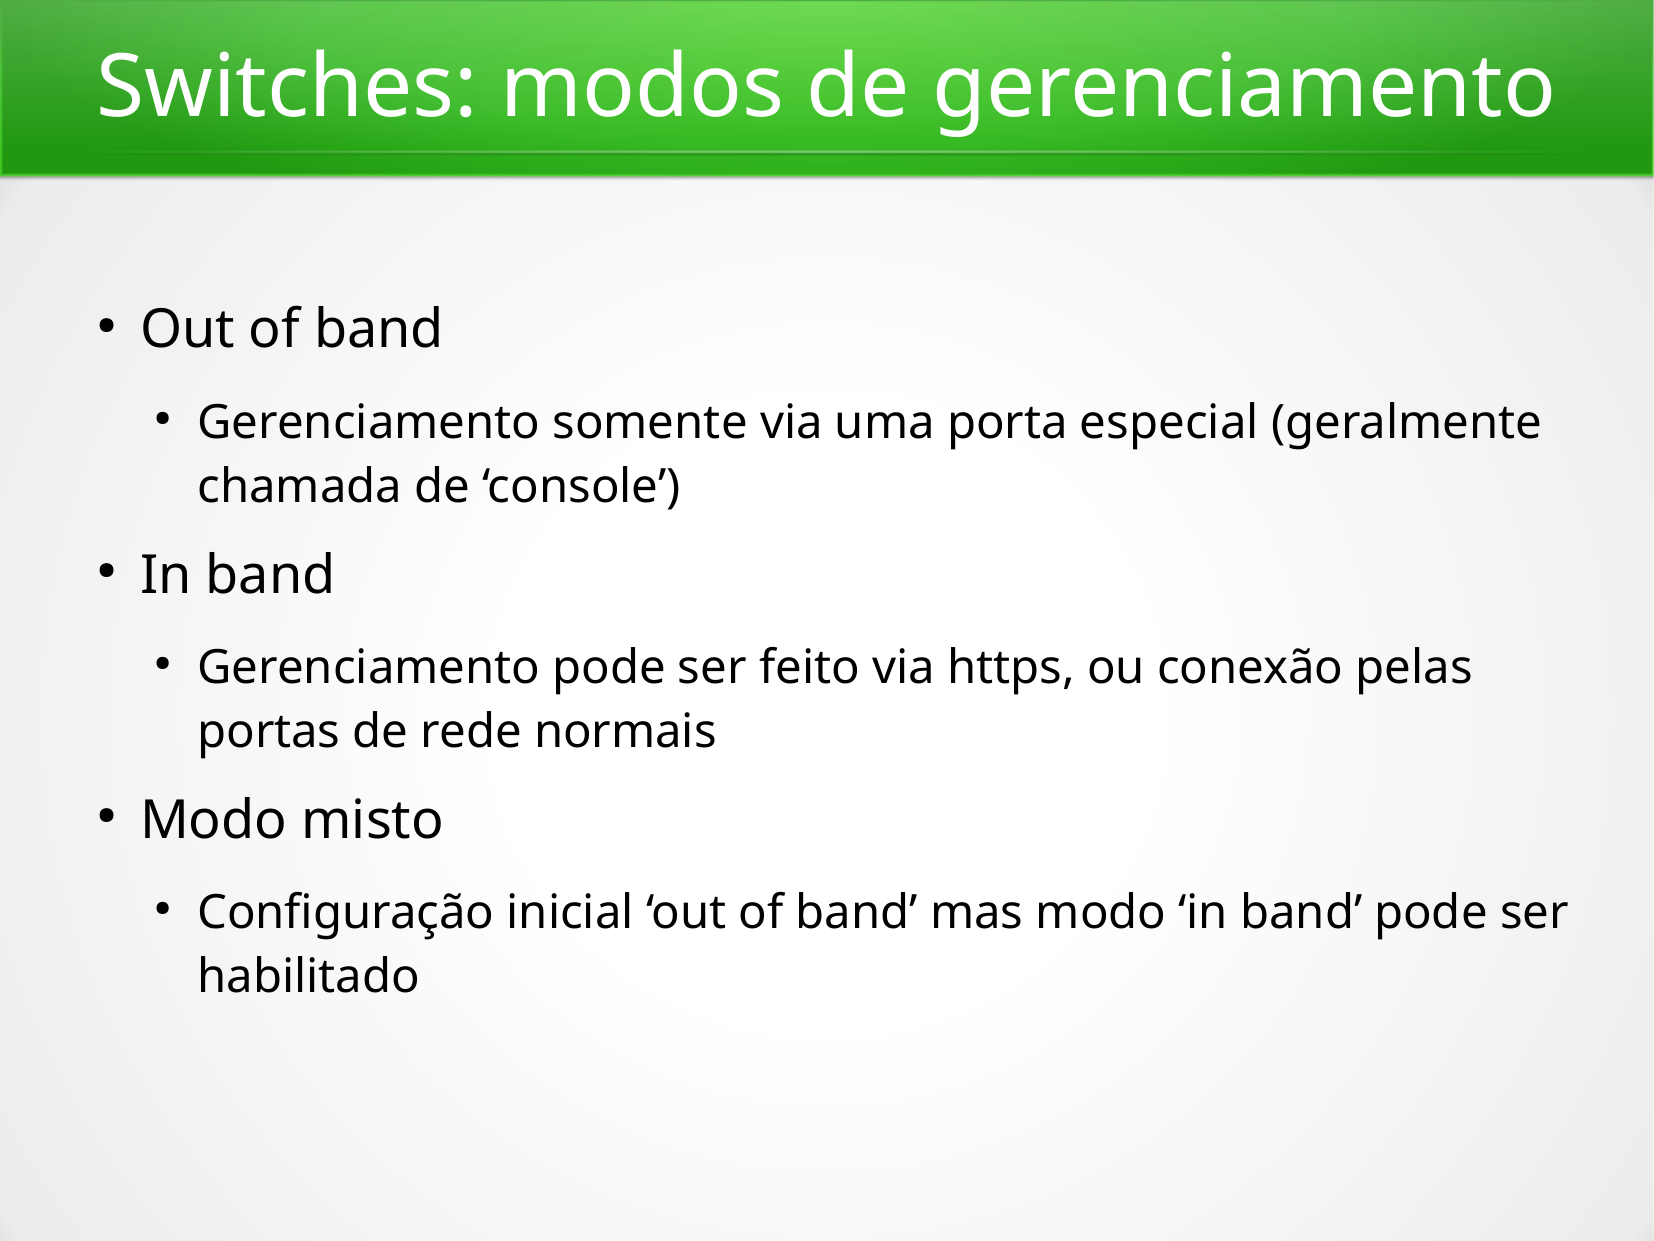

# Switches: modos de gerenciamento
Out of band
Gerenciamento somente via uma porta especial (geralmente chamada de ‘console’)
In band
Gerenciamento pode ser feito via https, ou conexão pelas portas de rede normais
Modo misto
Configuração inicial ‘out of band’ mas modo ‘in band’ pode ser habilitado